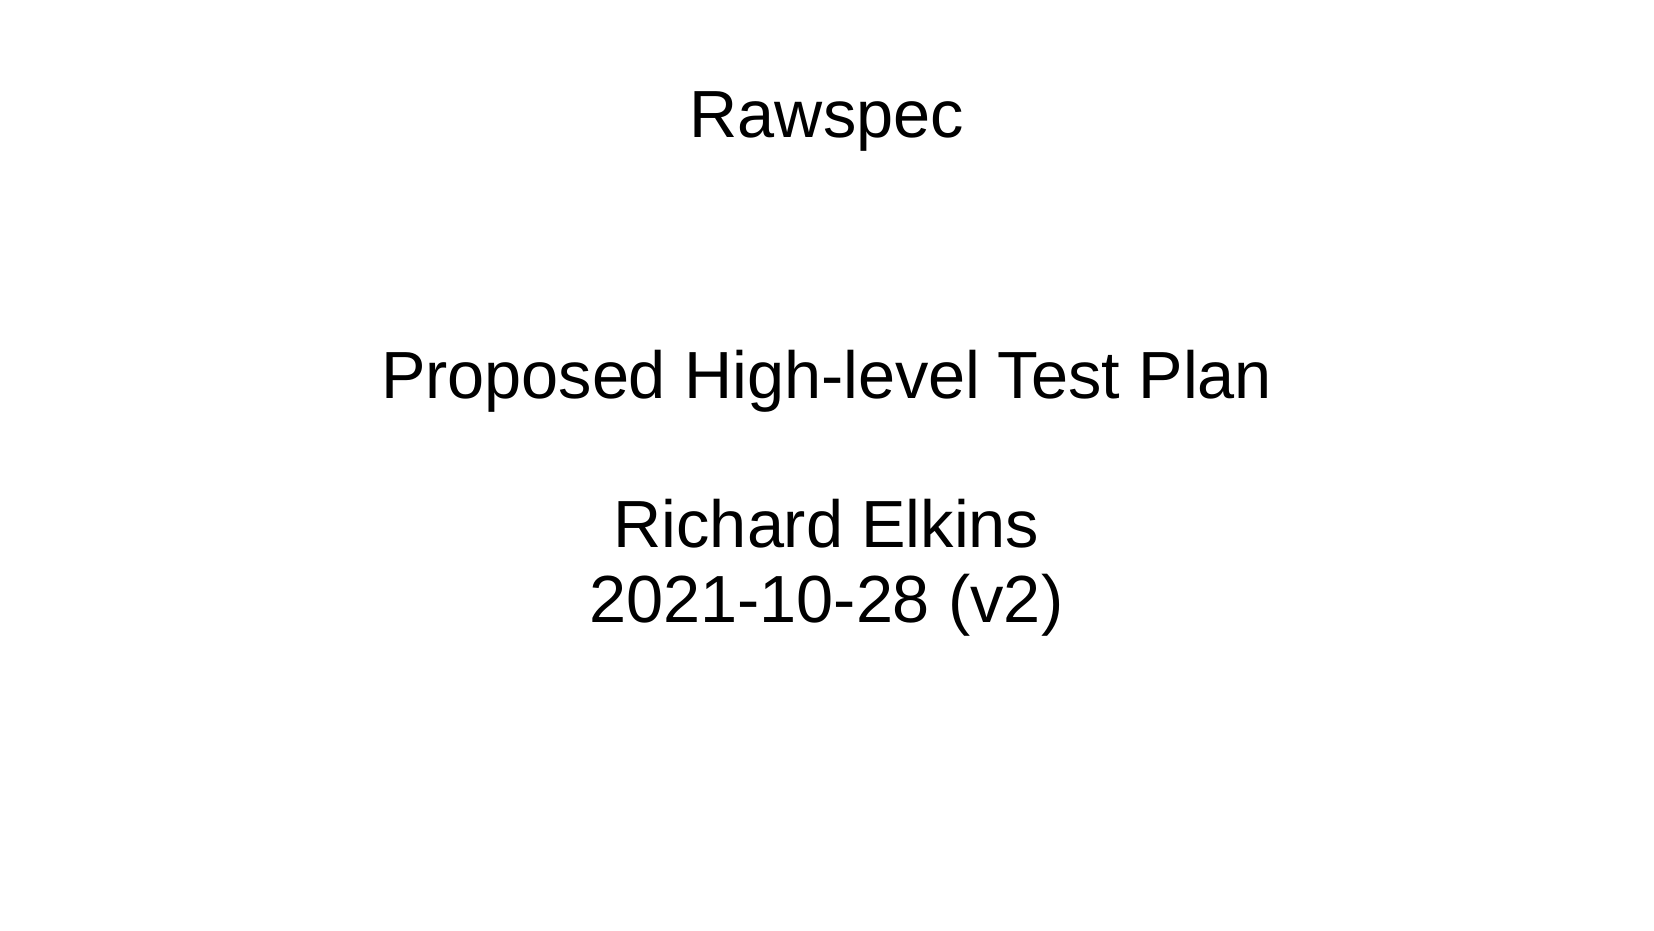

# Rawspec
Proposed High-level Test Plan
Richard Elkins
2021-10-28 (v2)